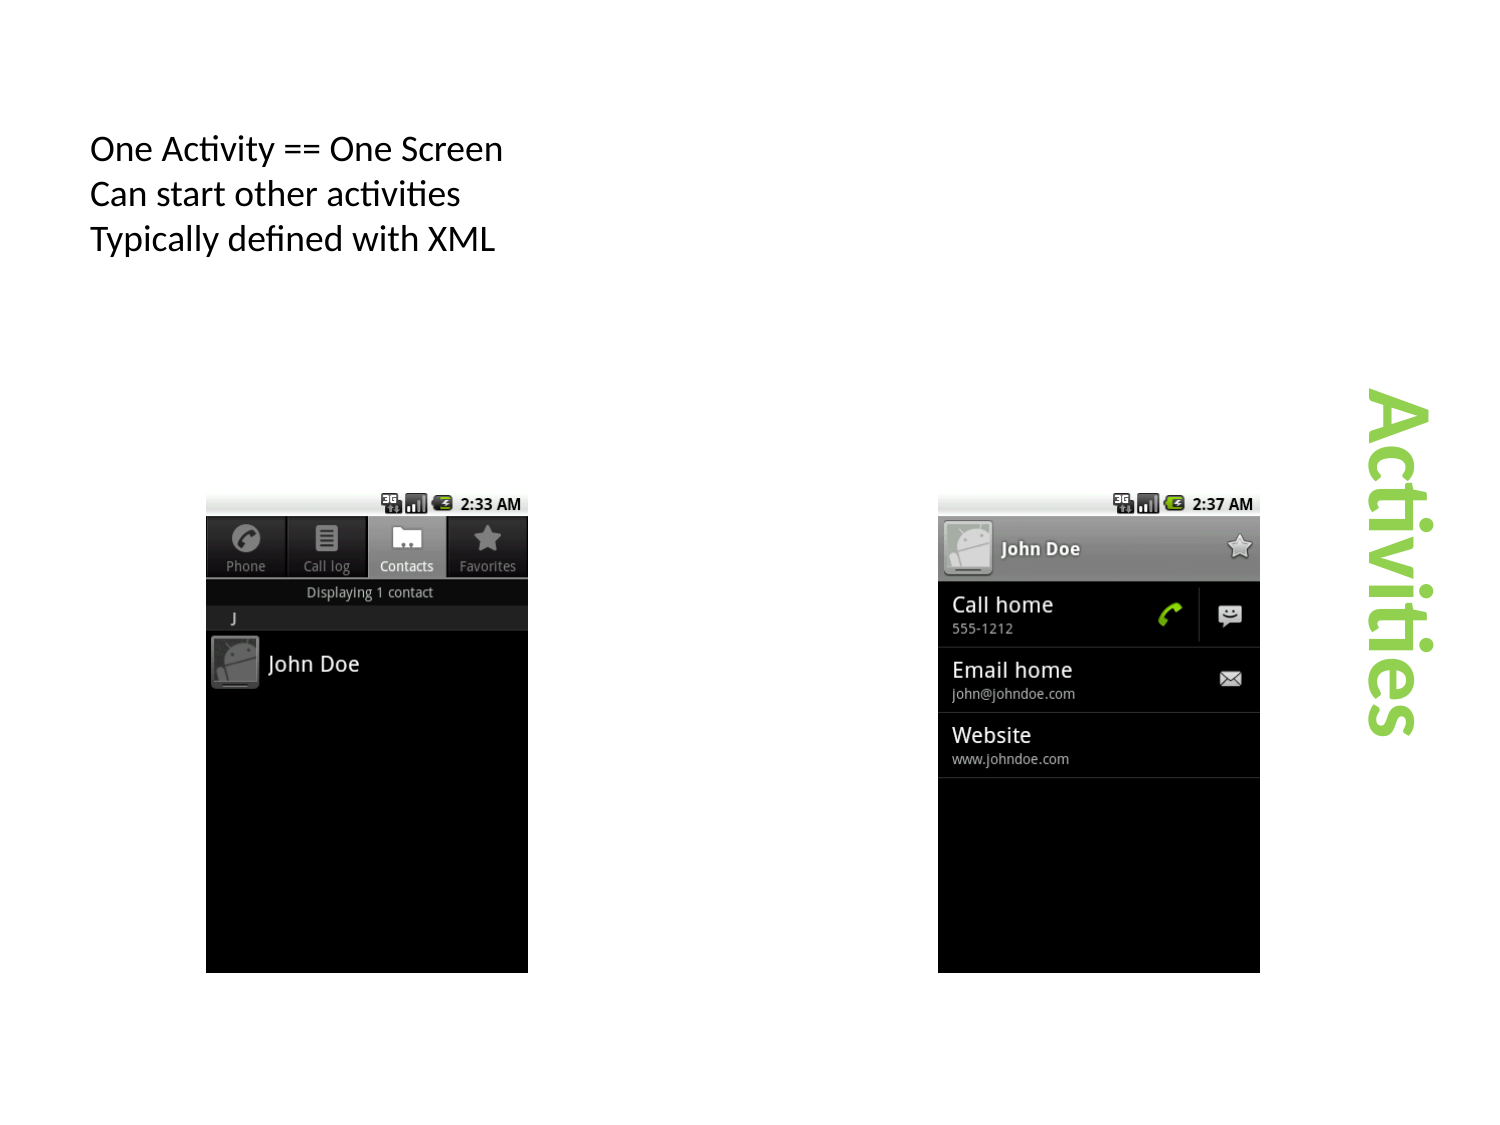

One Activity == One Screen
Can start other activities
Typically defined with XML
# Activities